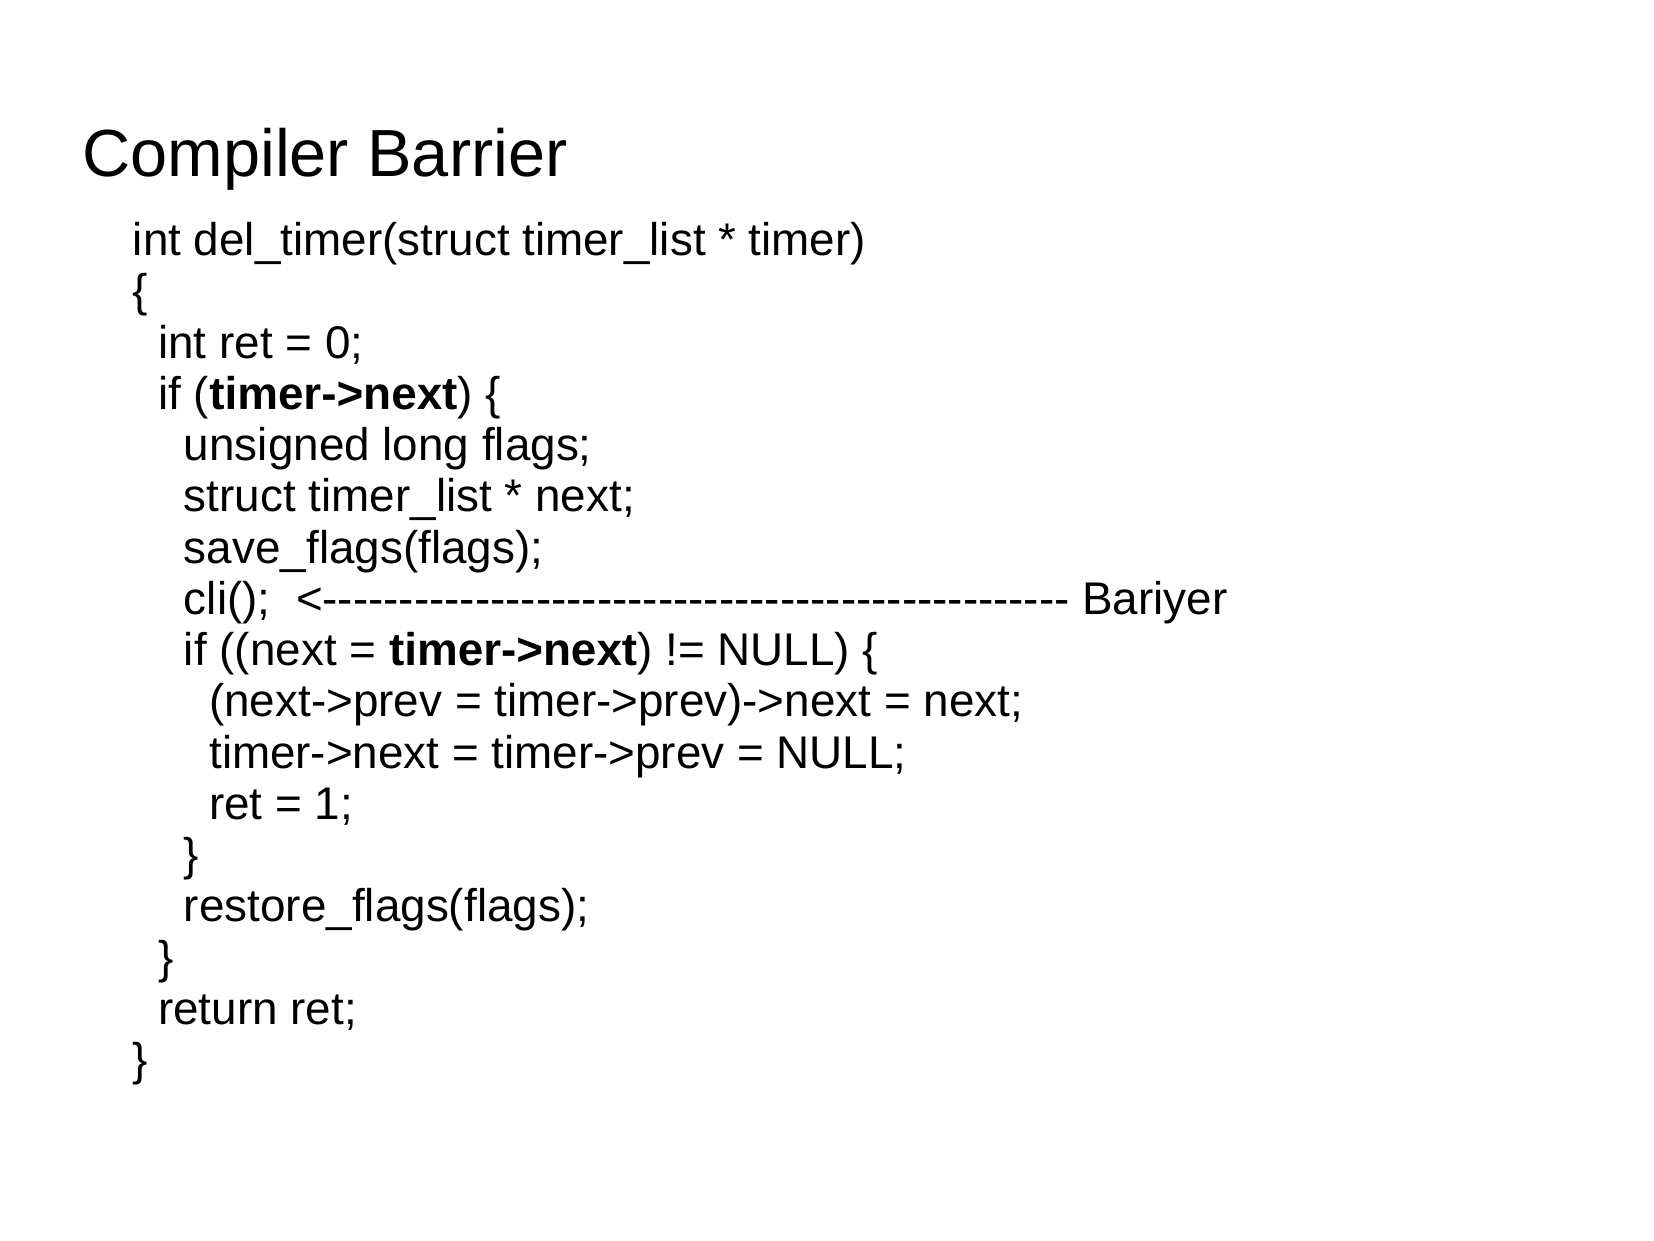

# Compiler Barrier
int del_timer(struct timer_list * timer)
{
 int ret = 0;
 if (timer->next) {
 unsigned long flags;
 struct timer_list * next;
 save_flags(flags);
 cli(); <------------------------------------------------- Bariyer
 if ((next = timer->next) != NULL) {
 (next->prev = timer->prev)->next = next;
 timer->next = timer->prev = NULL;
 ret = 1;
 }
 restore_flags(flags);
 }
 return ret;
}